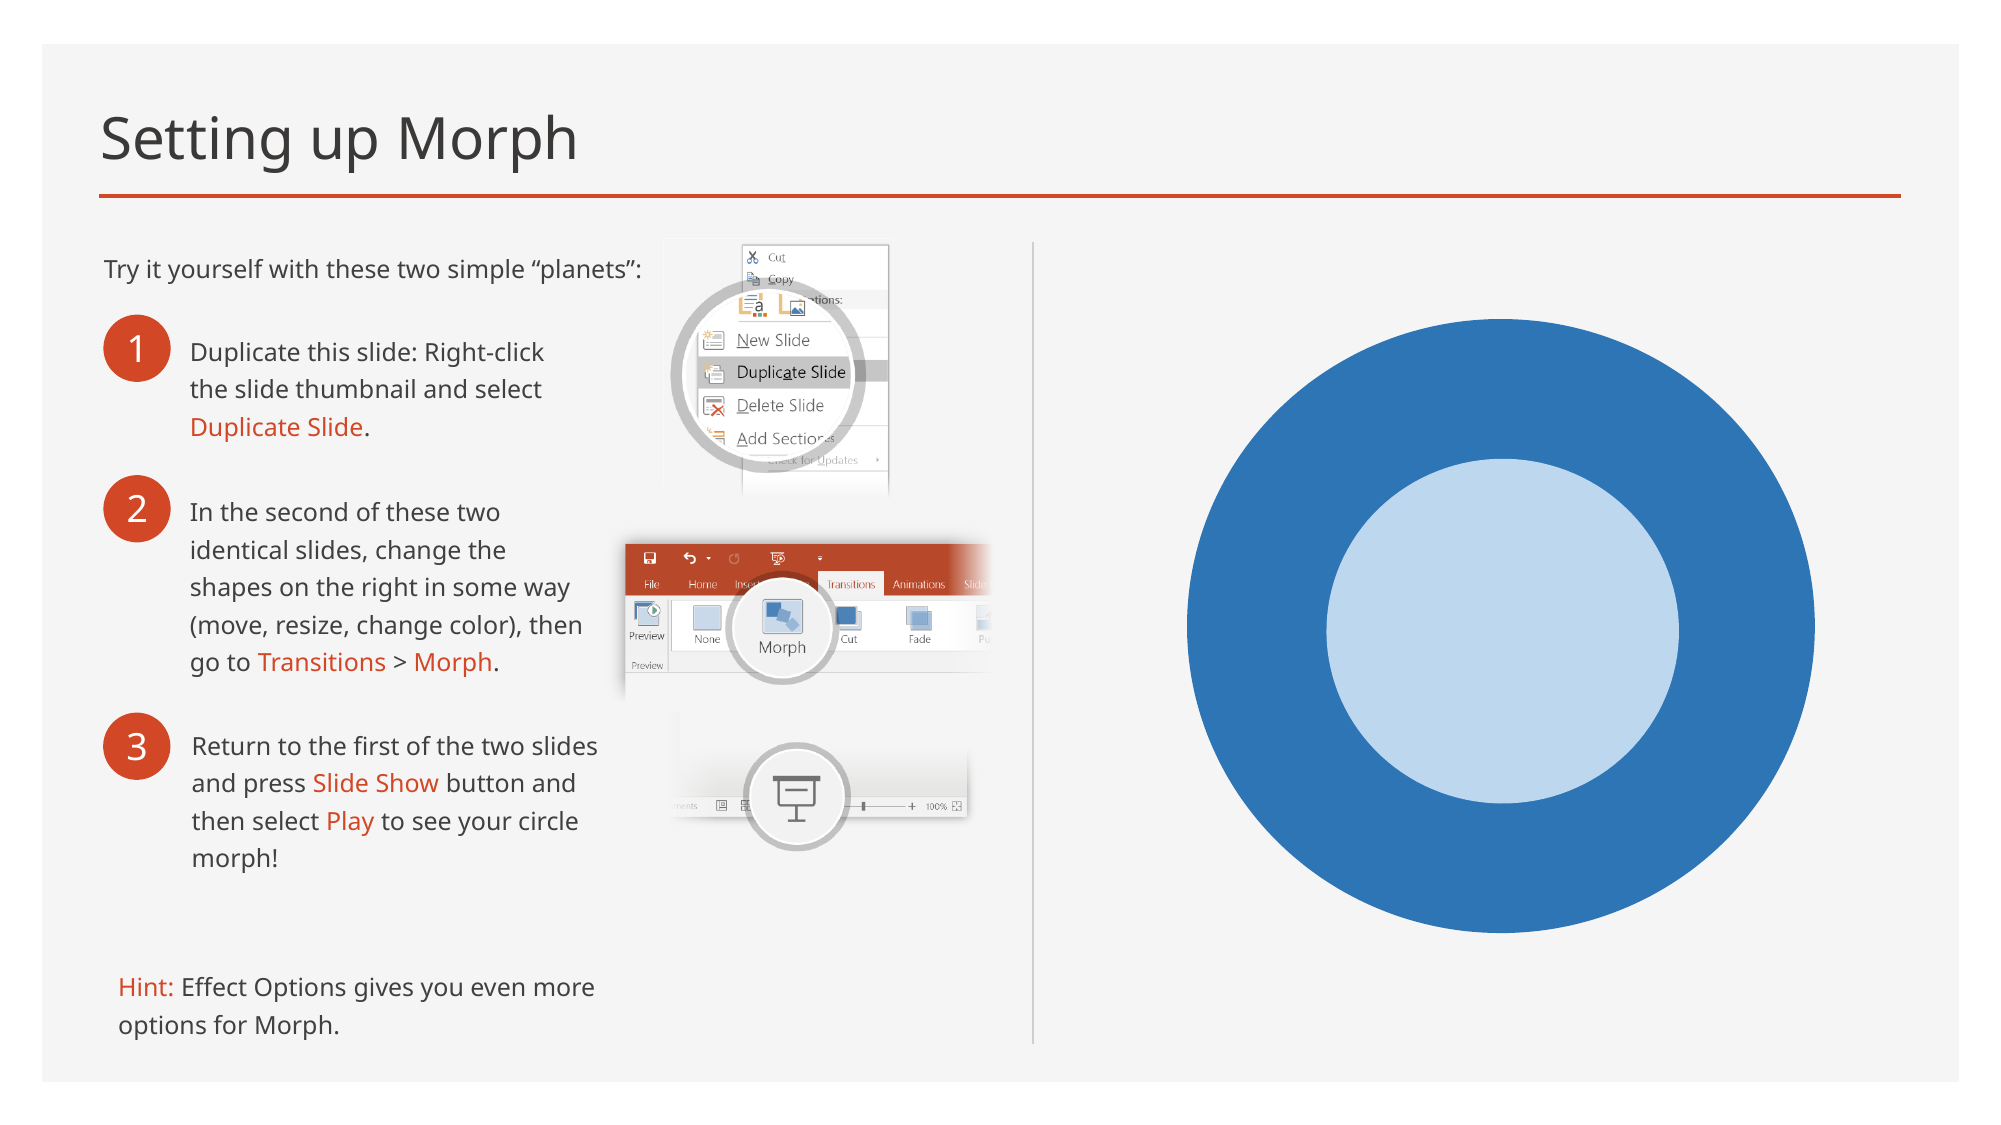

# Setting up Morph
Try it yourself with these two simple “planets”:
1
Duplicate this slide: Right-click the slide thumbnail and select Duplicate Slide.
2
In the second of these two identical slides, change the shapes on the right in some way (move, resize, change color), then go to Transitions > Morph.
3
Return to the first of the two slides and press Slide Show button and then select Play to see your circle morph!
Hint: Effect Options gives you even more options for Morph.